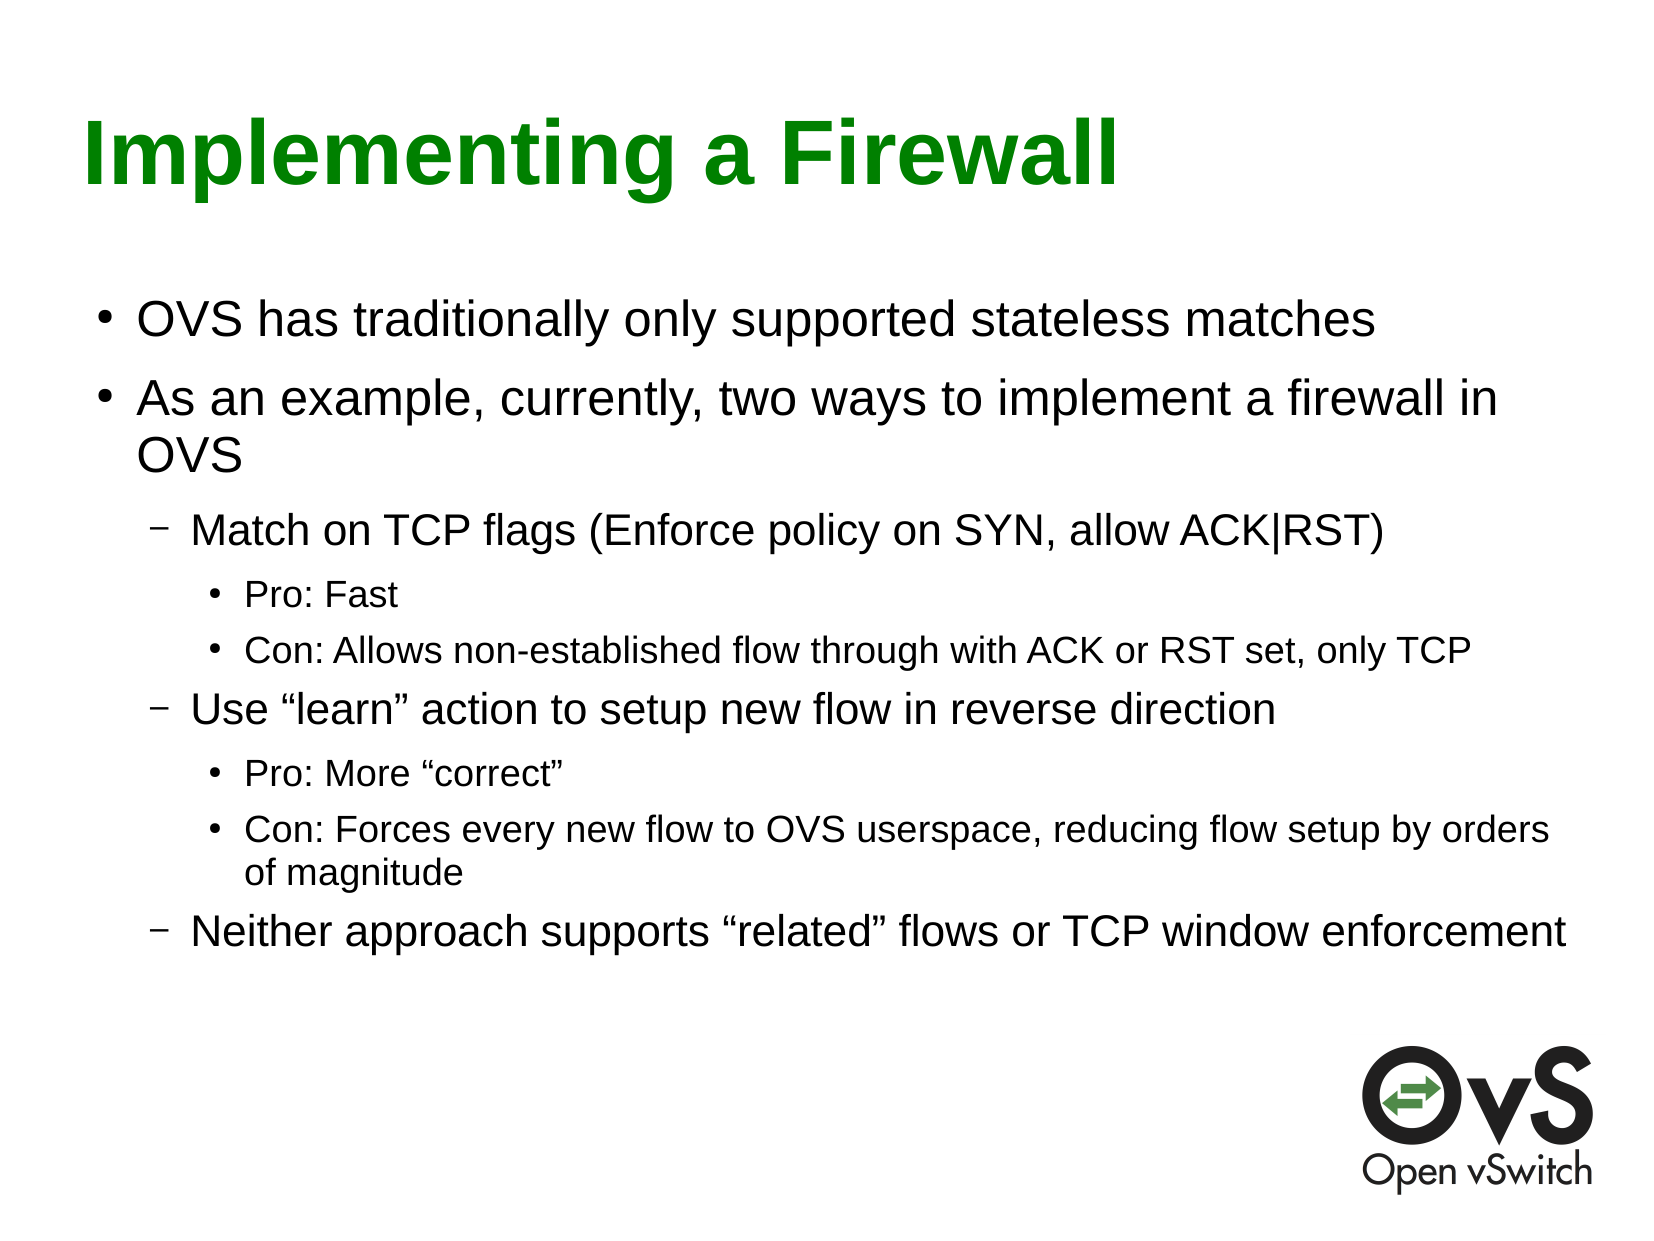

# Implementing a Firewall
OVS has traditionally only supported stateless matches
As an example, currently, two ways to implement a firewall in OVS
Match on TCP flags (Enforce policy on SYN, allow ACK|RST)
Pro: Fast
Con: Allows non-established flow through with ACK or RST set, only TCP
Use “learn” action to setup new flow in reverse direction
Pro: More “correct”
Con: Forces every new flow to OVS userspace, reducing flow setup by orders of magnitude
Neither approach supports “related” flows or TCP window enforcement